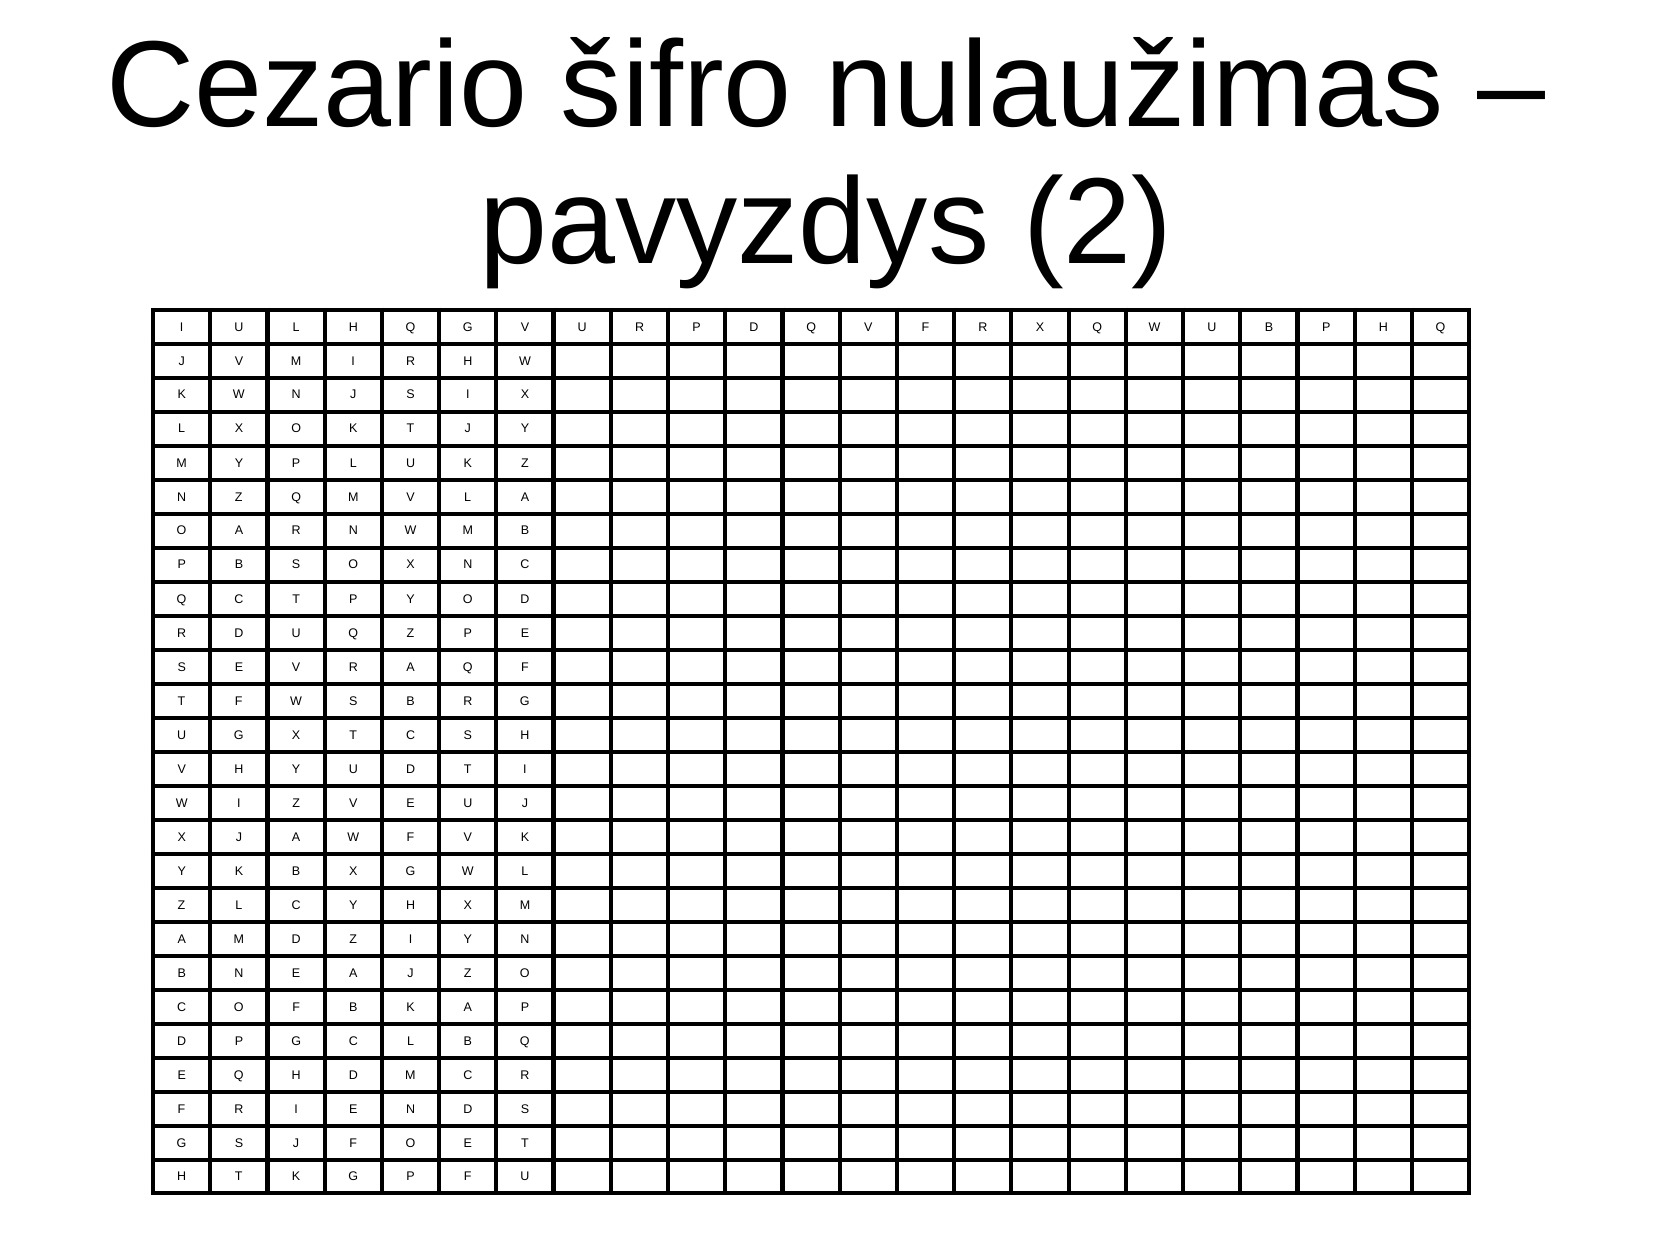

# Cezario šifro nulaužimas – pavyzdys (2)
| I | U | L | H | Q | G | V | U | R | P | D | Q | V | F | R | X | Q | W | U | B | P | H | Q |
| --- | --- | --- | --- | --- | --- | --- | --- | --- | --- | --- | --- | --- | --- | --- | --- | --- | --- | --- | --- | --- | --- | --- |
| J | V | M | I | R | H | W | | | | | | | | | | | | | | | | |
| K | W | N | J | S | I | X | | | | | | | | | | | | | | | | |
| L | X | O | K | T | J | Y | | | | | | | | | | | | | | | | |
| M | Y | P | L | U | K | Z | | | | | | | | | | | | | | | | |
| N | Z | Q | M | V | L | A | | | | | | | | | | | | | | | | |
| O | A | R | N | W | M | B | | | | | | | | | | | | | | | | |
| P | B | S | O | X | N | C | | | | | | | | | | | | | | | | |
| Q | C | T | P | Y | O | D | | | | | | | | | | | | | | | | |
| R | D | U | Q | Z | P | E | | | | | | | | | | | | | | | | |
| S | E | V | R | A | Q | F | | | | | | | | | | | | | | | | |
| T | F | W | S | B | R | G | | | | | | | | | | | | | | | | |
| U | G | X | T | C | S | H | | | | | | | | | | | | | | | | |
| V | H | Y | U | D | T | I | | | | | | | | | | | | | | | | |
| W | I | Z | V | E | U | J | | | | | | | | | | | | | | | | |
| X | J | A | W | F | V | K | | | | | | | | | | | | | | | | |
| Y | K | B | X | G | W | L | | | | | | | | | | | | | | | | |
| Z | L | C | Y | H | X | M | | | | | | | | | | | | | | | | |
| A | M | D | Z | I | Y | N | | | | | | | | | | | | | | | | |
| B | N | E | A | J | Z | O | | | | | | | | | | | | | | | | |
| C | O | F | B | K | A | P | | | | | | | | | | | | | | | | |
| D | P | G | C | L | B | Q | | | | | | | | | | | | | | | | |
| E | Q | H | D | M | C | R | | | | | | | | | | | | | | | | |
| F | R | I | E | N | D | S | | | | | | | | | | | | | | | | |
| G | S | J | F | O | E | T | | | | | | | | | | | | | | | | |
| H | T | K | G | P | F | U | | | | | | | | | | | | | | | | |